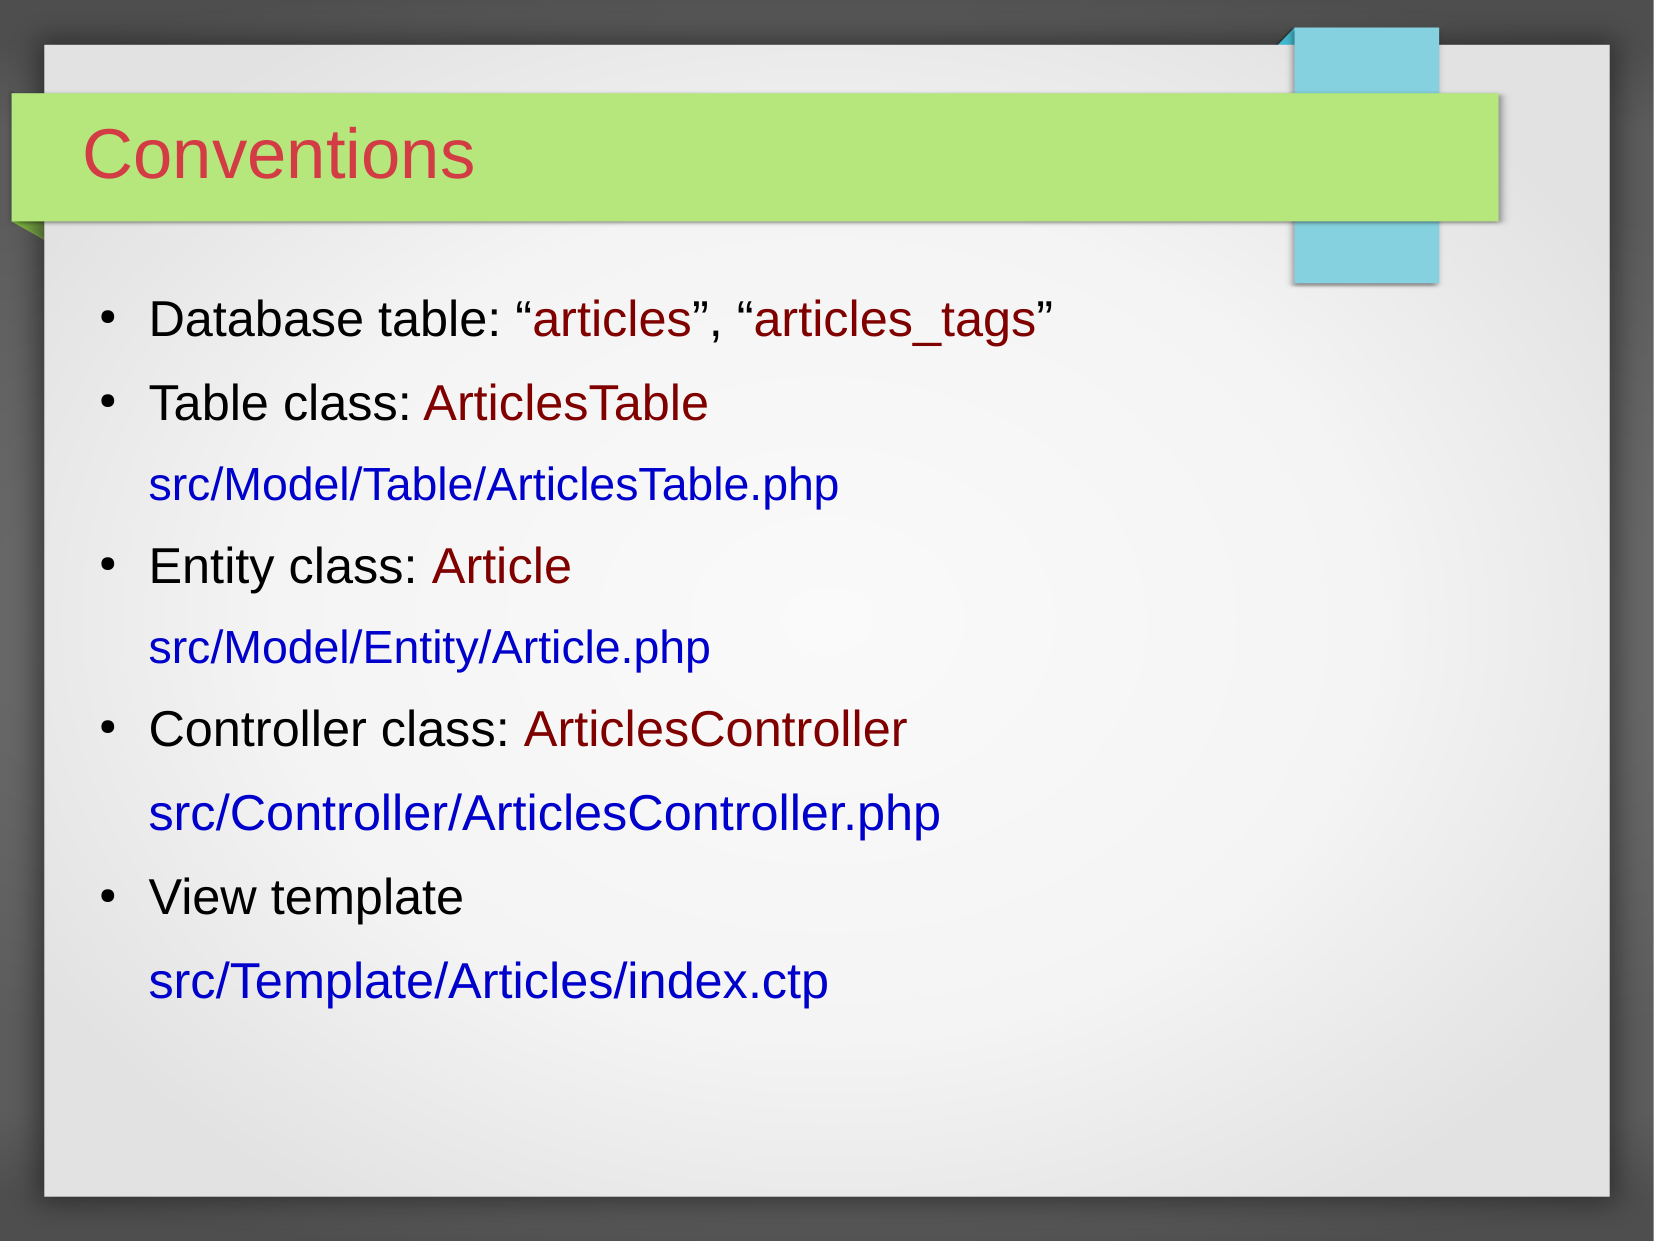

# Conventions
Database table: “articles”, “articles_tags”
Table class: ArticlesTable
src/Model/Table/ArticlesTable.php
Entity class: Article
src/Model/Entity/Article.php
Controller class: ArticlesController
src/Controller/ArticlesController.php
View template
src/Template/Articles/index.ctp